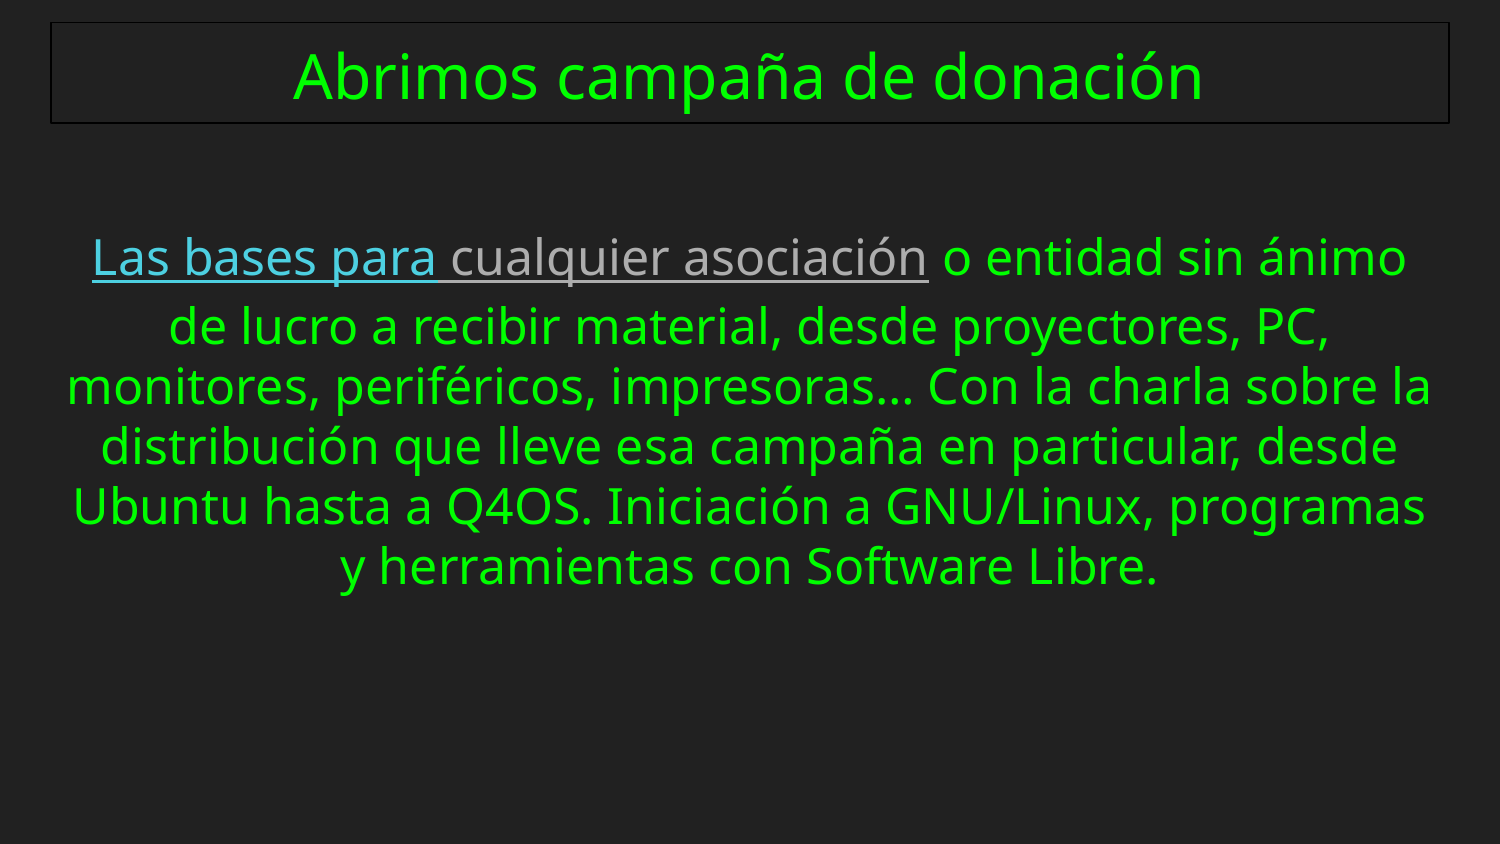

# Abrimos campaña de donación
Las bases para cualquier asociación o entidad sin ánimo de lucro a recibir material, desde proyectores, PC, monitores, periféricos, impresoras… Con la charla sobre la distribución que lleve esa campaña en particular, desde Ubuntu hasta a Q4OS. Iniciación a GNU/Linux, programas y herramientas con Software Libre.